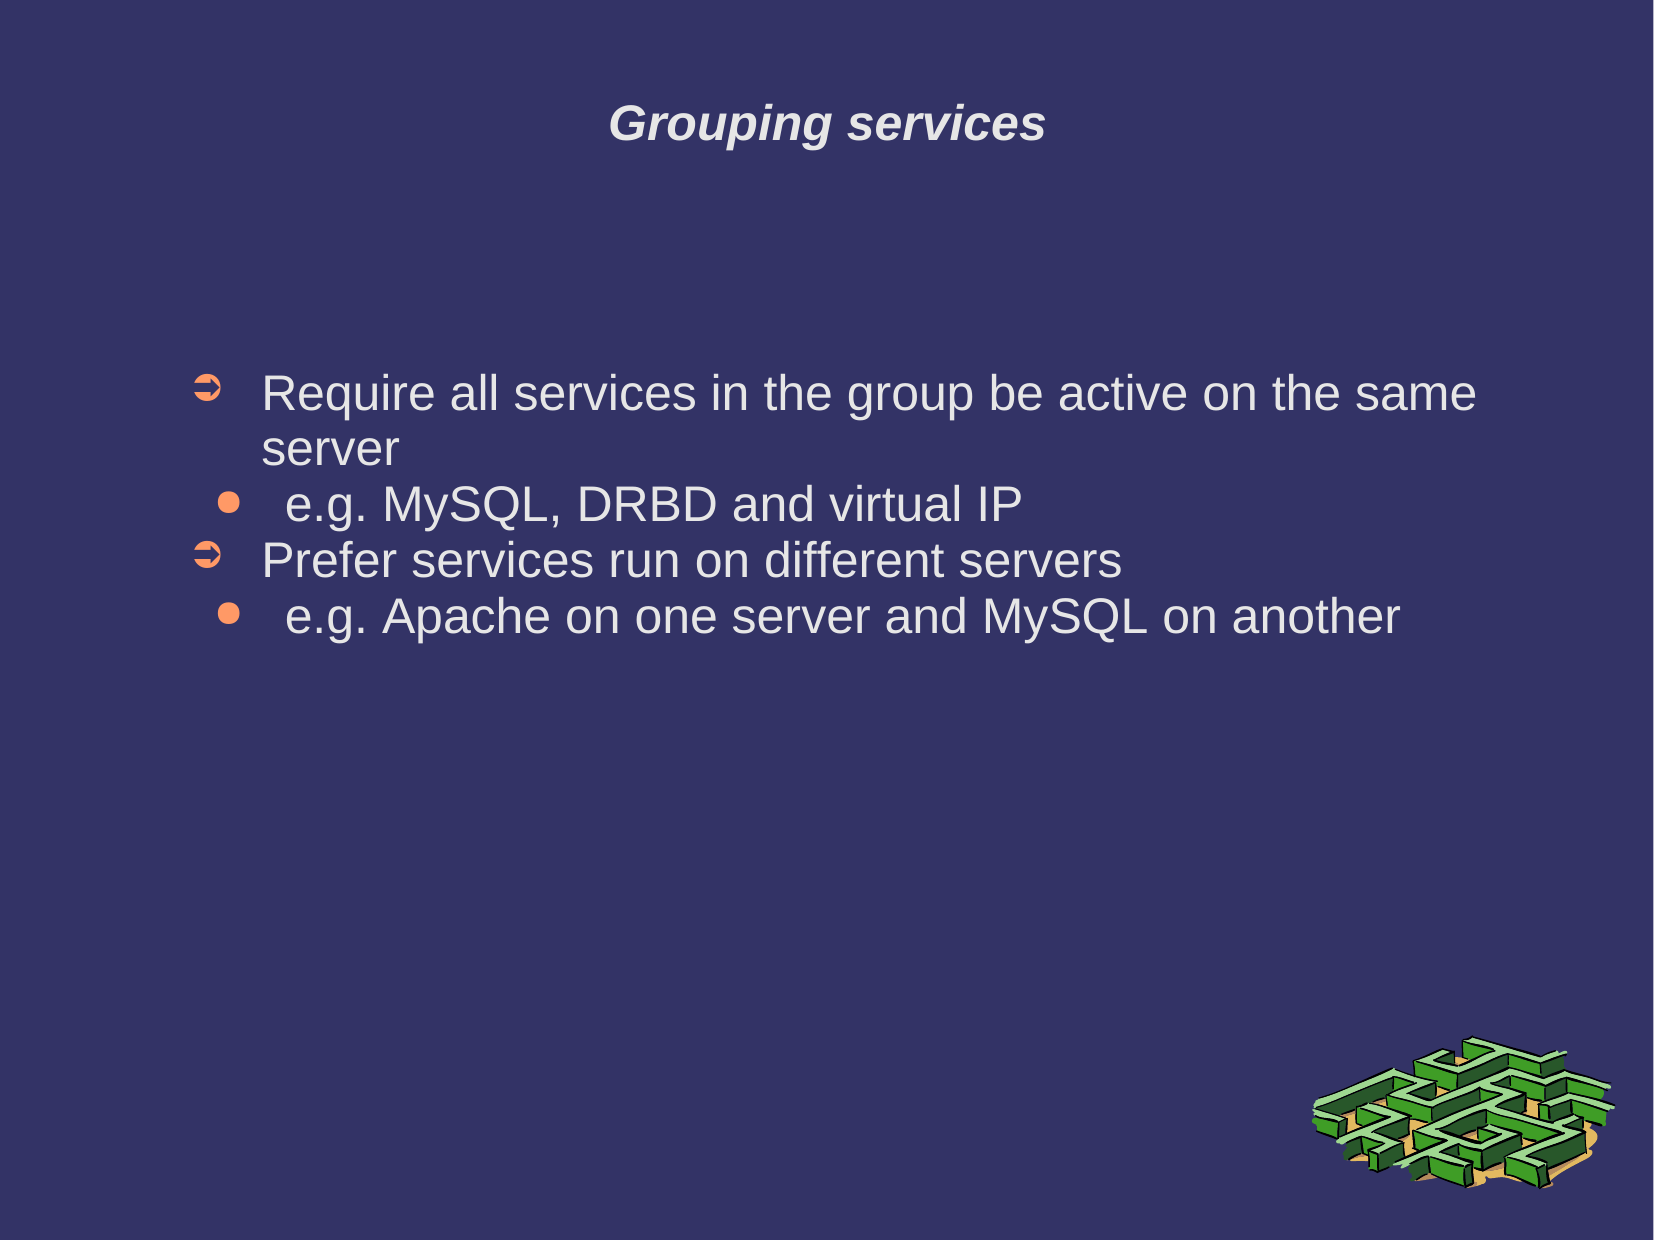

# Grouping services
Require all services in the group be active on the same server
e.g. MySQL, DRBD and virtual IP
Prefer services run on different servers
e.g. Apache on one server and MySQL on another